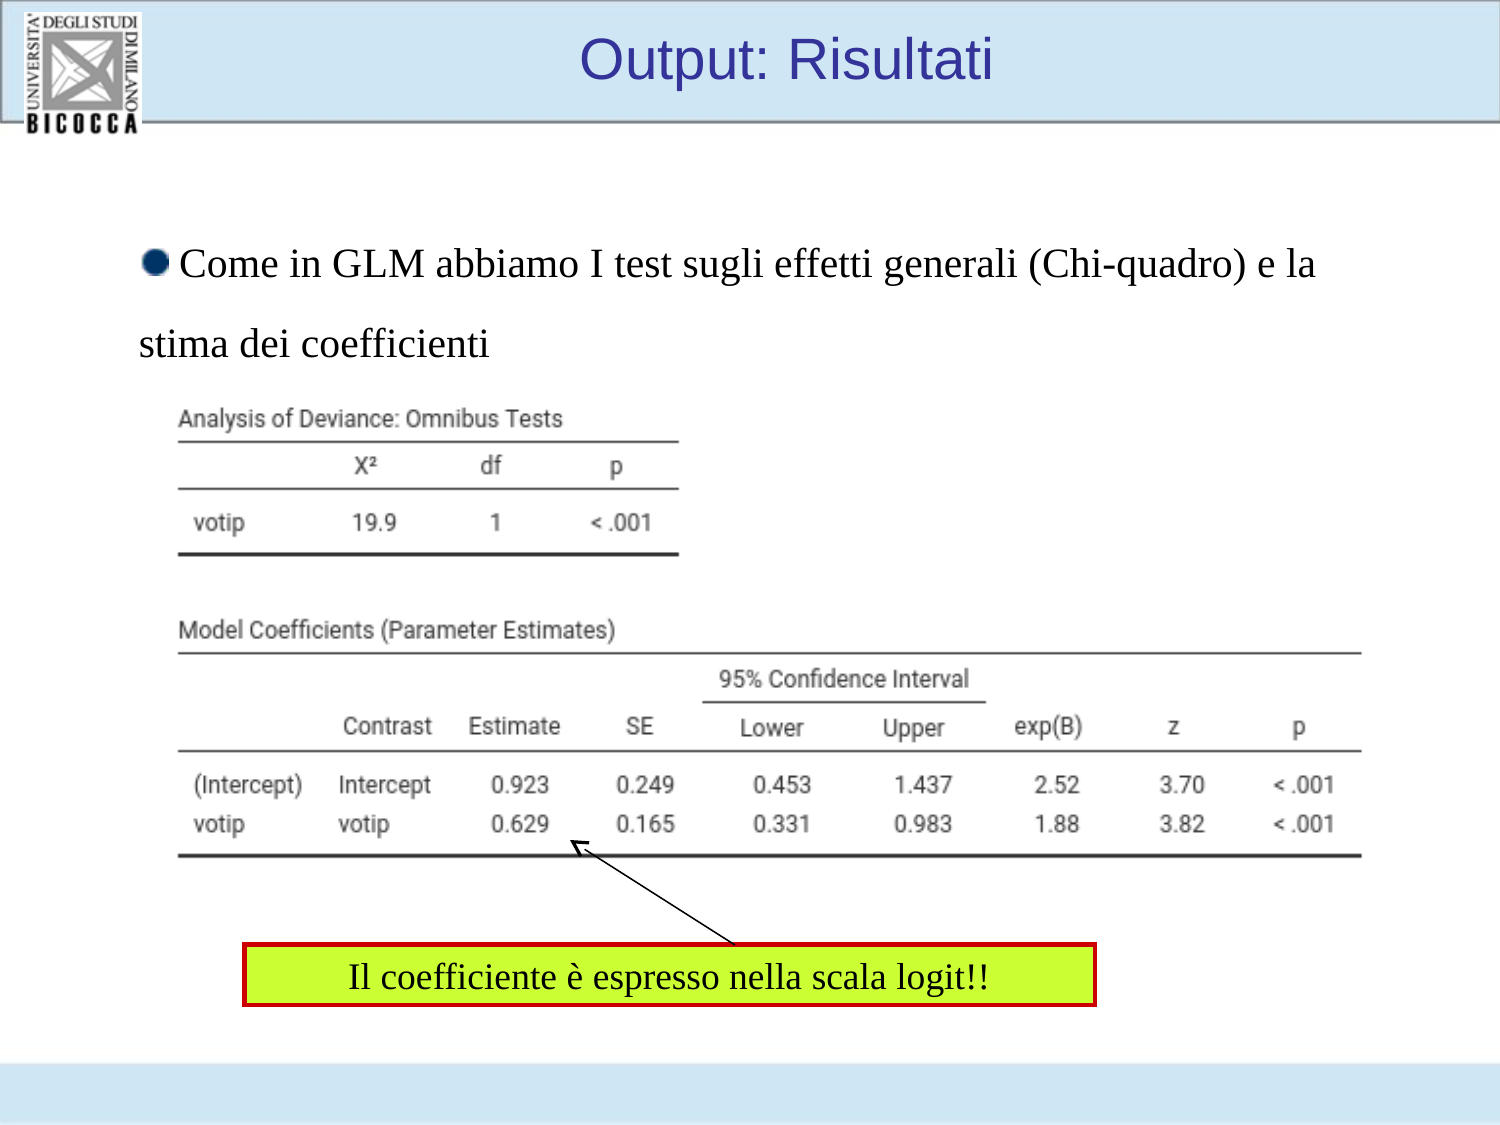

# Output: Risultati
 Come in GLM abbiamo I test sugli effetti generali (Chi-quadro) e la stima dei coefficienti
Il coefficiente è espresso nella scala logit!!